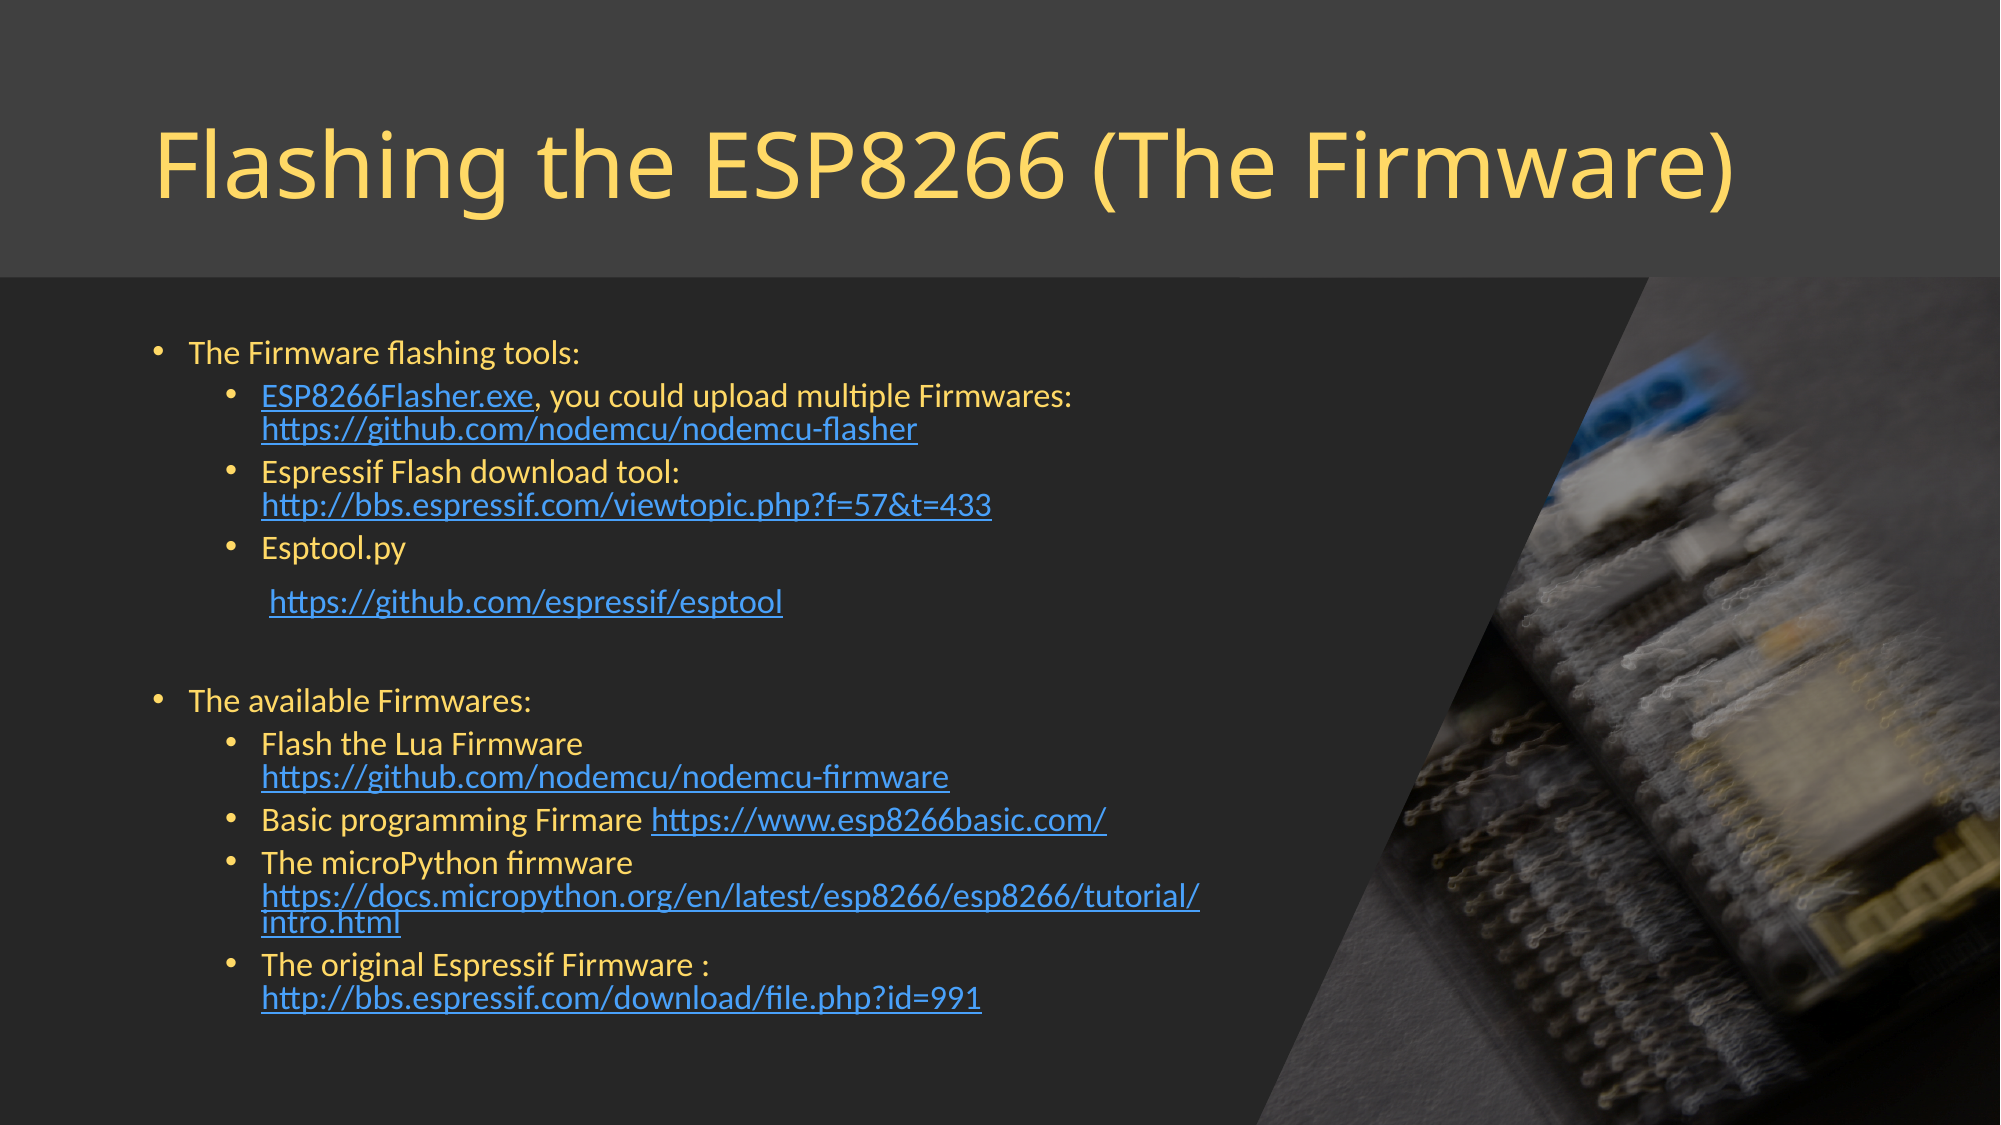

# Flashing the ESP8266 (The Firmware)
The Firmware flashing tools:
ESP8266Flasher.exe, you could upload multiple Firmwares: https://github.com/nodemcu/nodemcu-flasher
Espressif Flash download tool: http://bbs.espressif.com/viewtopic.php?f=57&t=433
Esptool.py
 https://github.com/espressif/esptool
The available Firmwares:
Flash the Lua Firmware https://github.com/nodemcu/nodemcu-firmware
Basic programming Firmare https://www.esp8266basic.com/
The microPython firmware https://docs.micropython.org/en/latest/esp8266/esp8266/tutorial/intro.html
The original Espressif Firmware : http://bbs.espressif.com/download/file.php?id=991